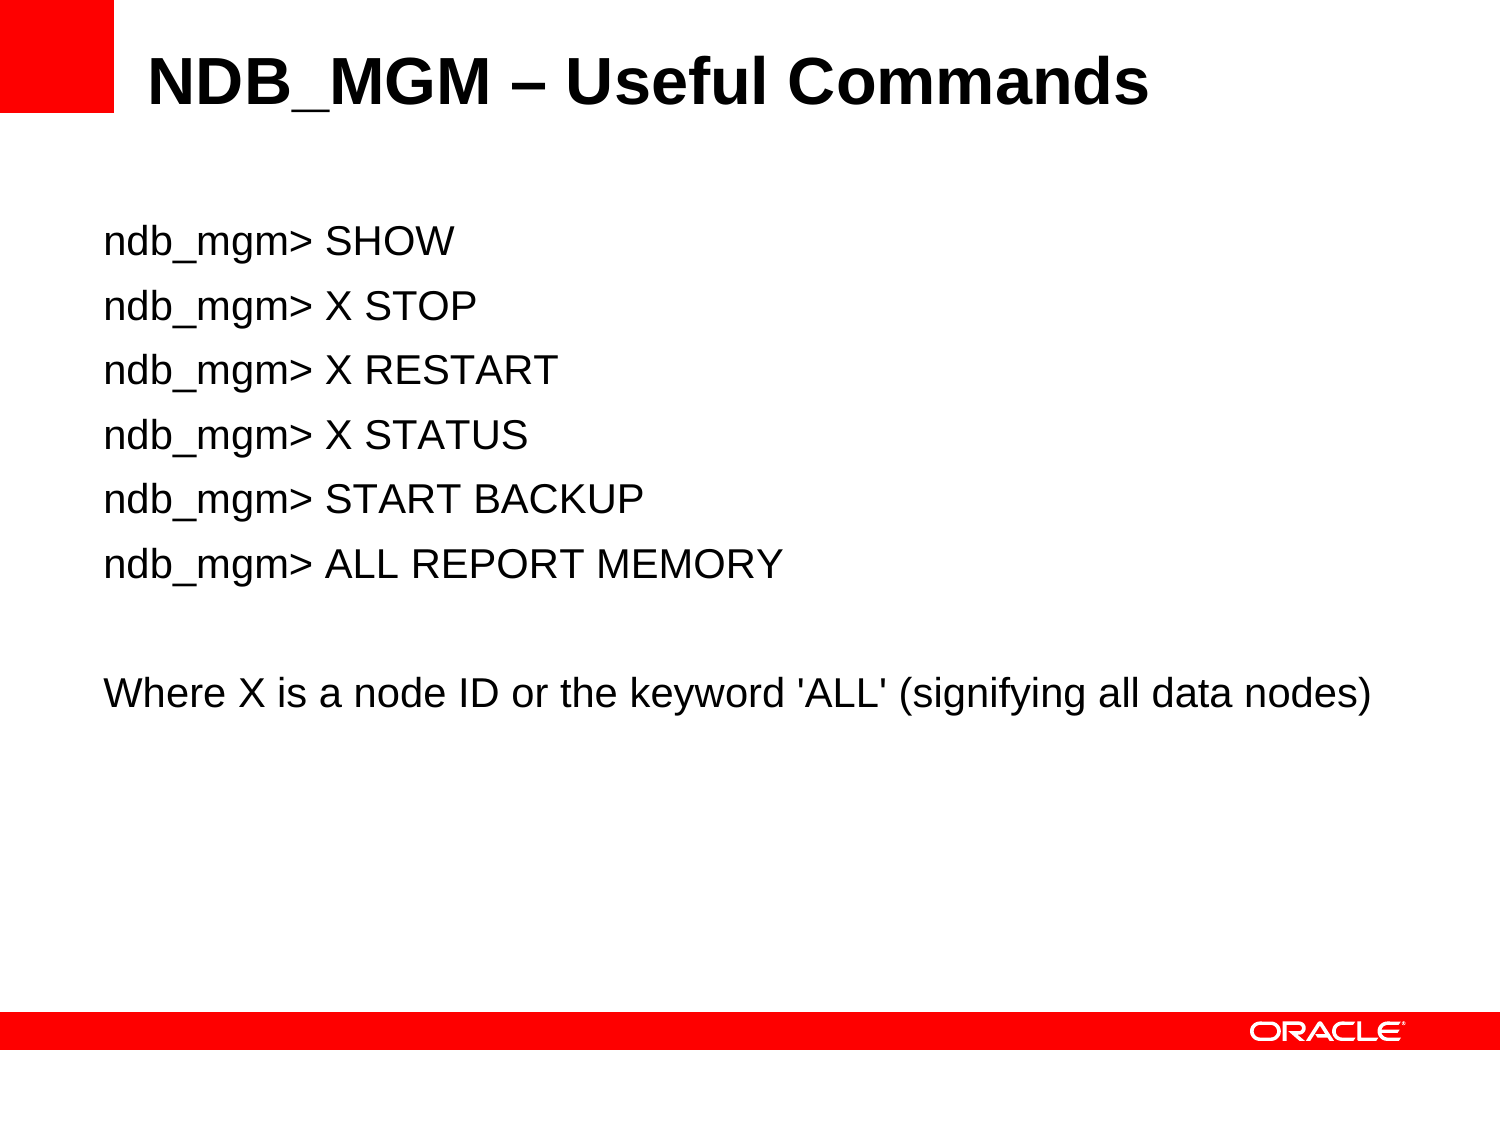

# NDB_MGM – Useful Commands
ndb_mgm> SHOW
ndb_mgm> X STOP
ndb_mgm> X RESTART
ndb_mgm> X STATUS
ndb_mgm> START BACKUP
ndb_mgm> ALL REPORT MEMORY
Where X is a node ID or the keyword 'ALL' (signifying all data nodes)